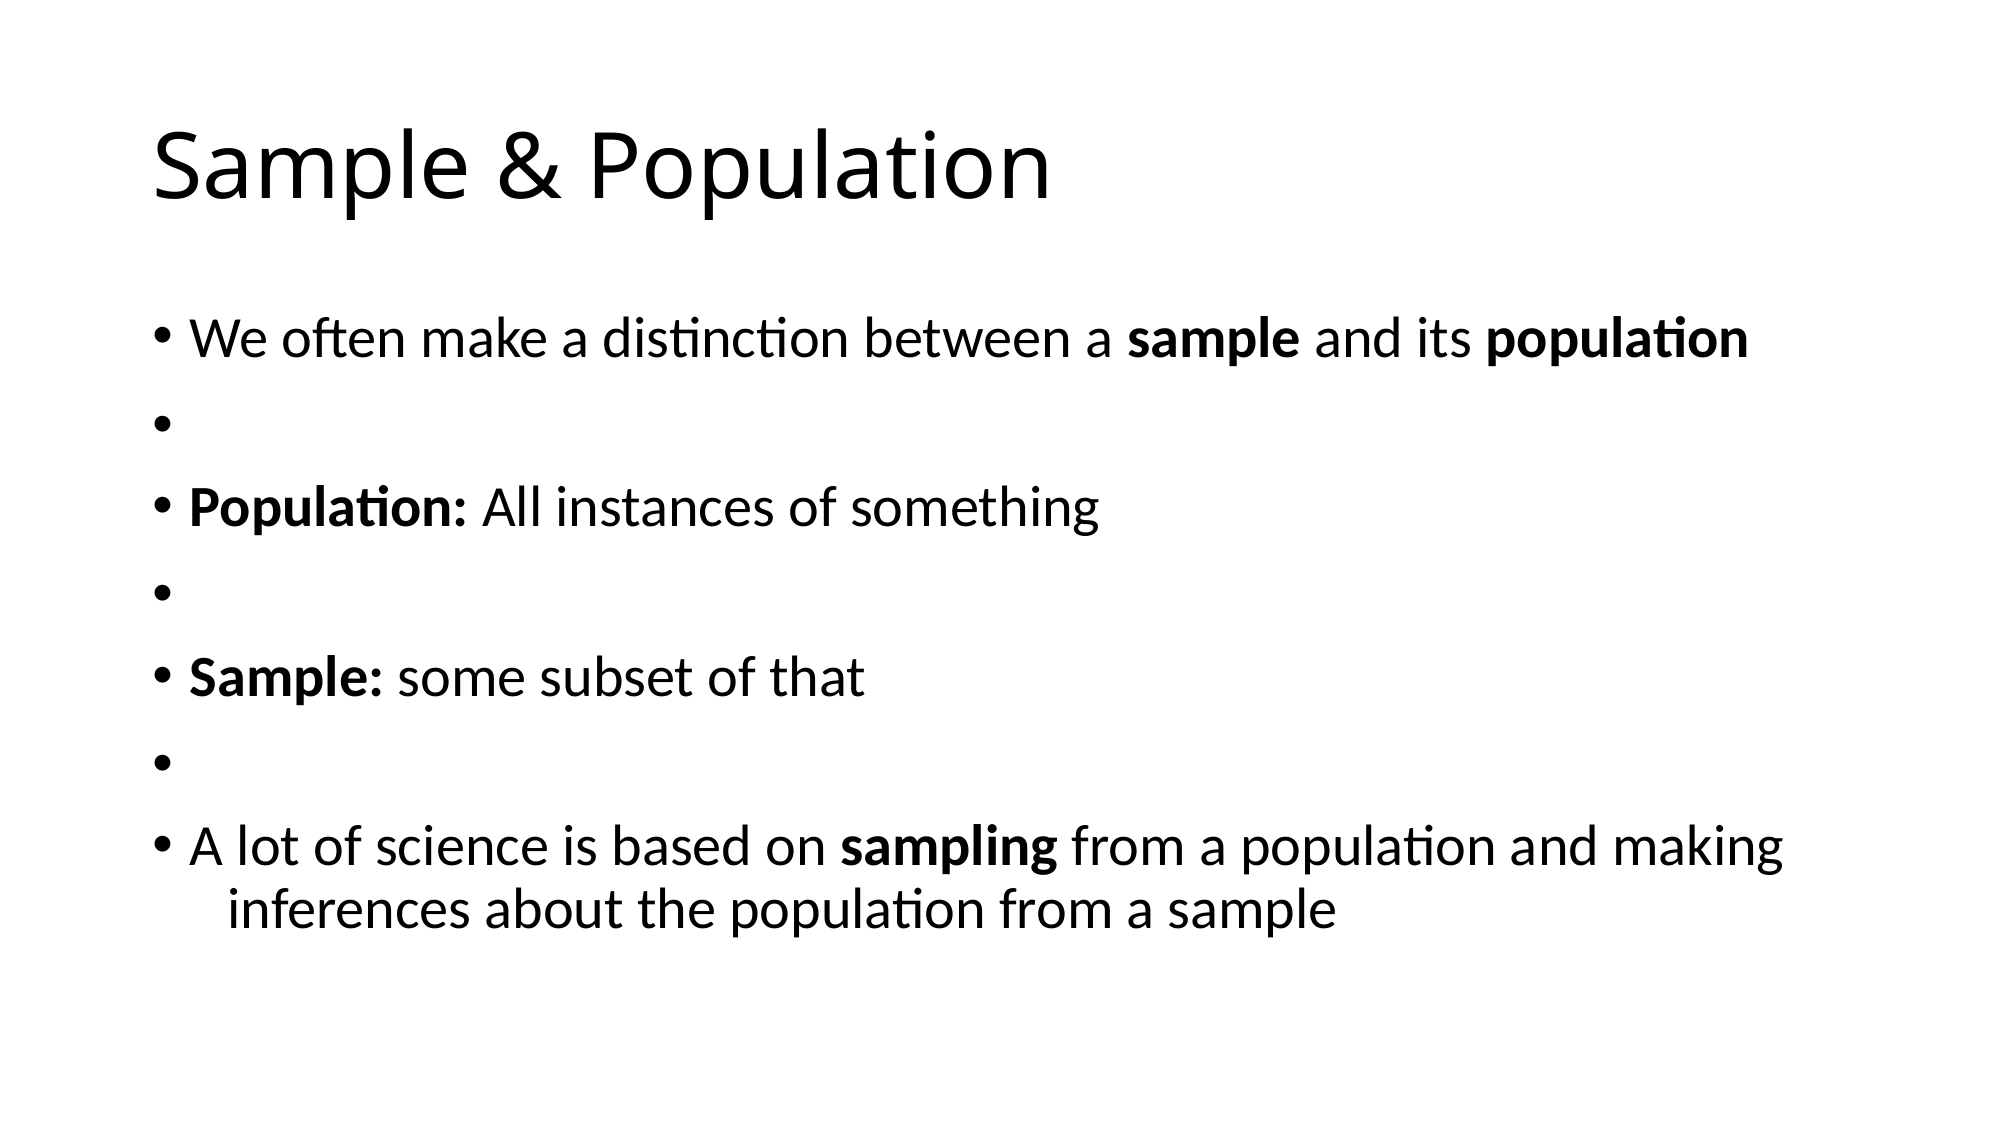

# Sample & Population
We often make a distinction between a sample and its population
Population: All instances of something
Sample: some subset of that
A lot of science is based on sampling from a population and making inferences about the population from a sample